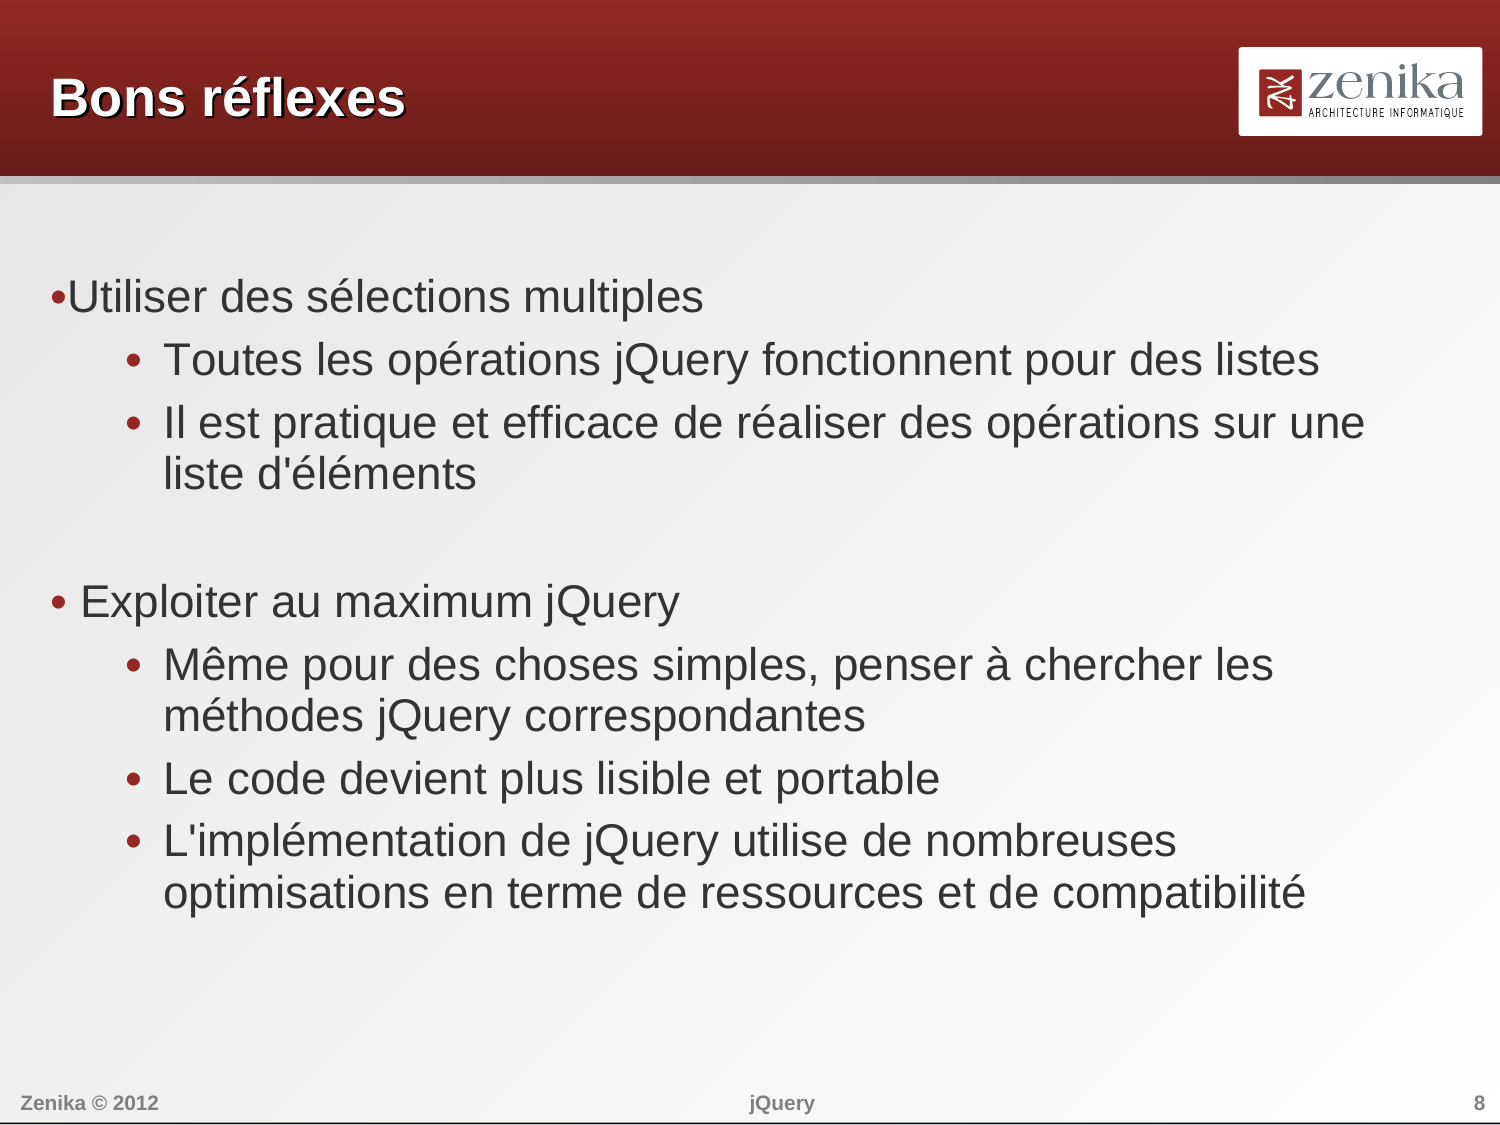

# Bons réflexes
Utiliser des sélections multiples
Toutes les opérations jQuery fonctionnent pour des listes
Il est pratique et efficace de réaliser des opérations sur une liste d'éléments
 Exploiter au maximum jQuery
Même pour des choses simples, penser à chercher les méthodes jQuery correspondantes
Le code devient plus lisible et portable
L'implémentation de jQuery utilise de nombreuses optimisations en terme de ressources et de compatibilité